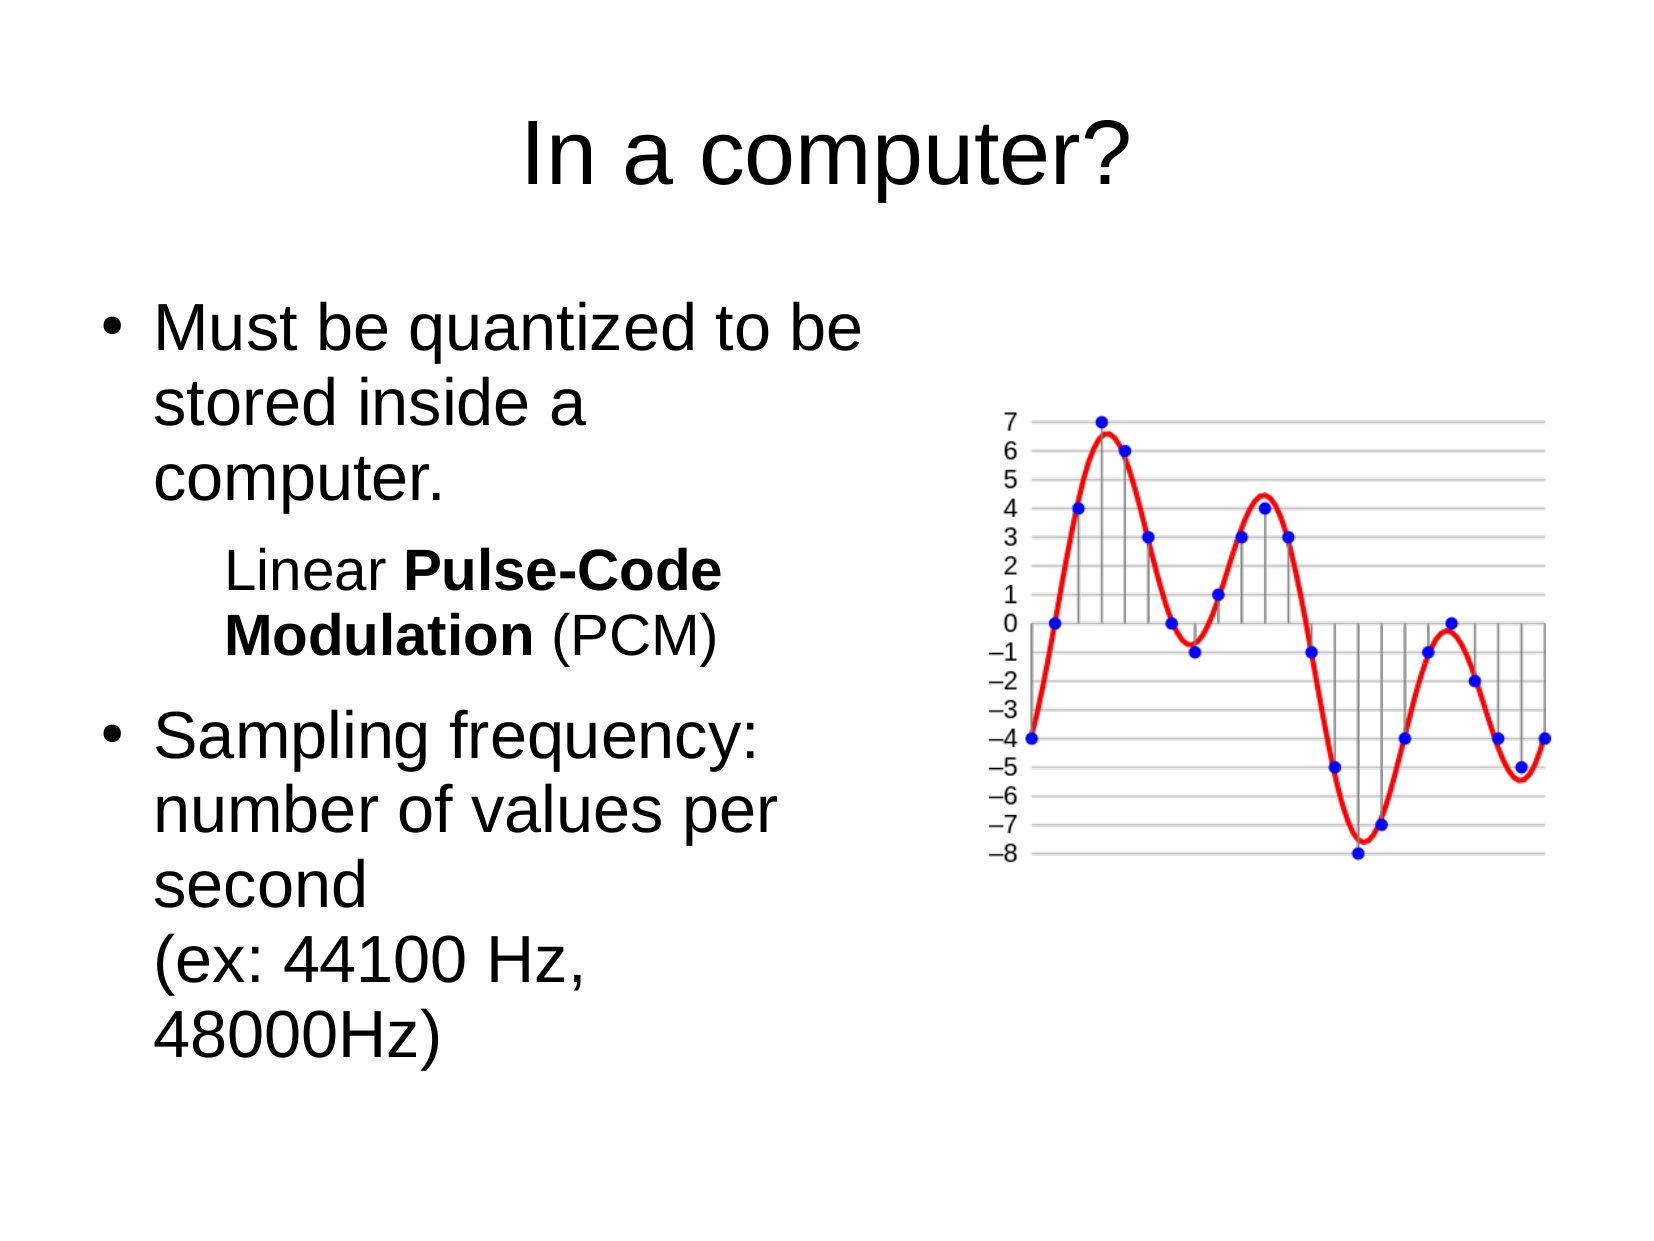

# In a computer?
Must be quantized to be stored inside a computer.
Linear Pulse-Code Modulation (PCM)
Sampling frequency:
number of values per second
(ex: 44100 Hz, 48000Hz)